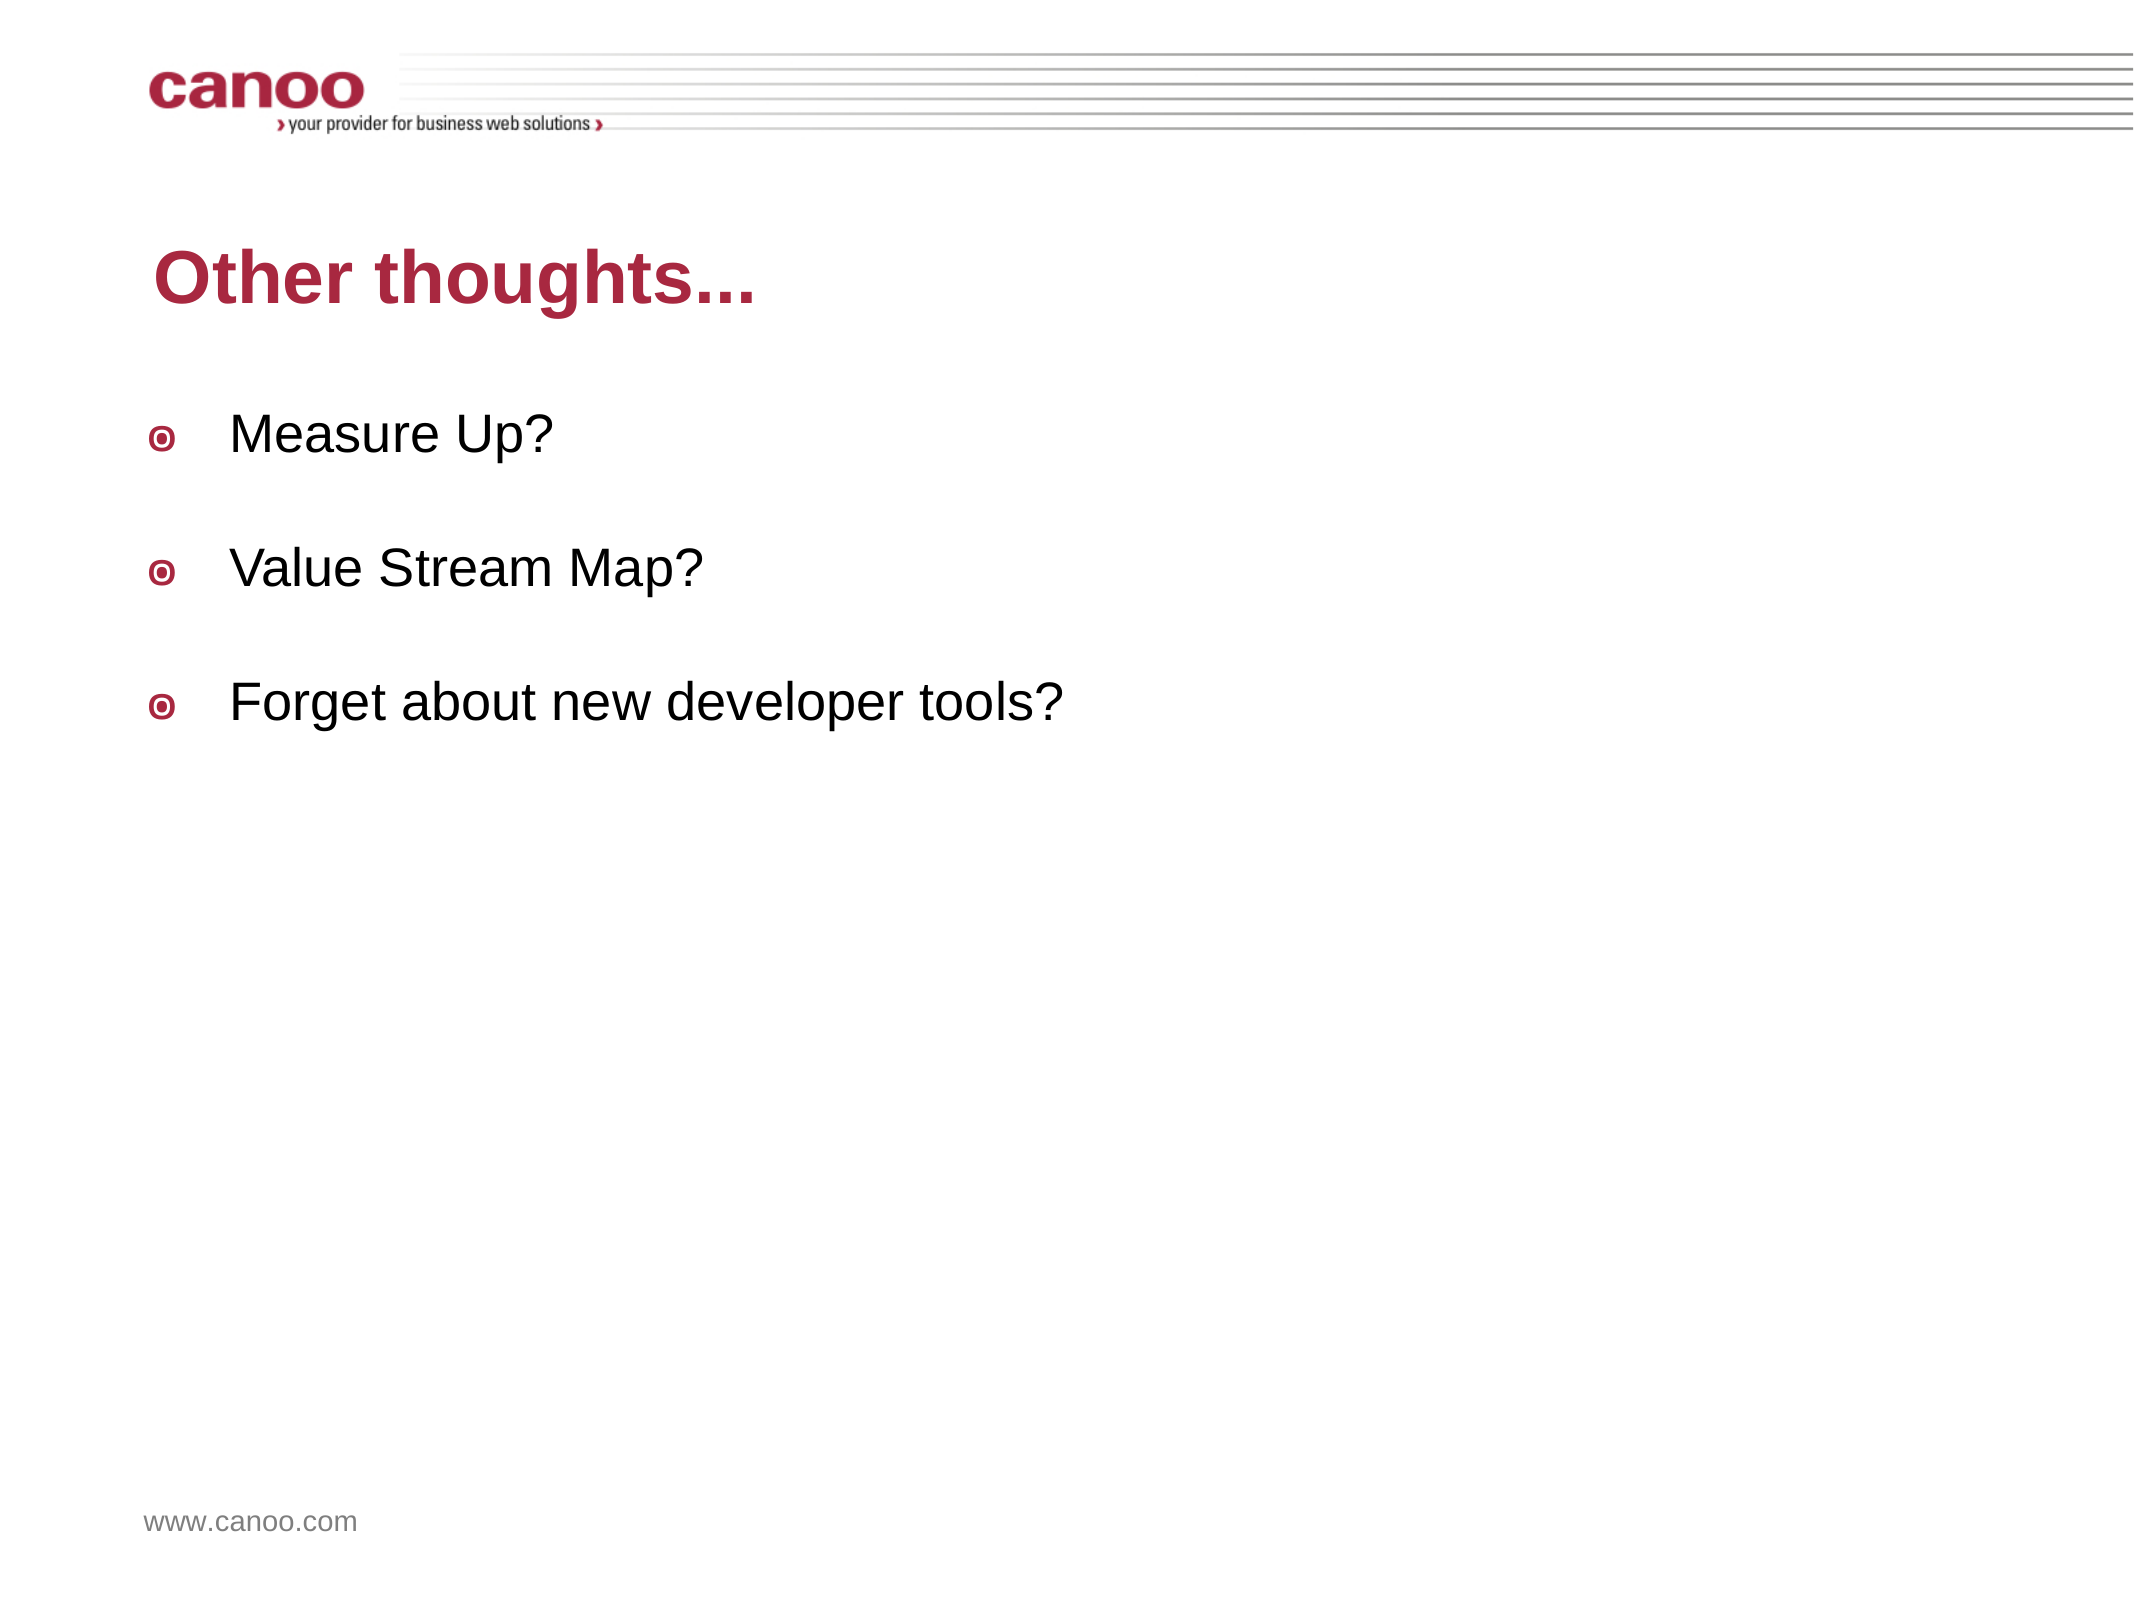

# Other thoughts...
Measure Up?
Value Stream Map?
Forget about new developer tools?